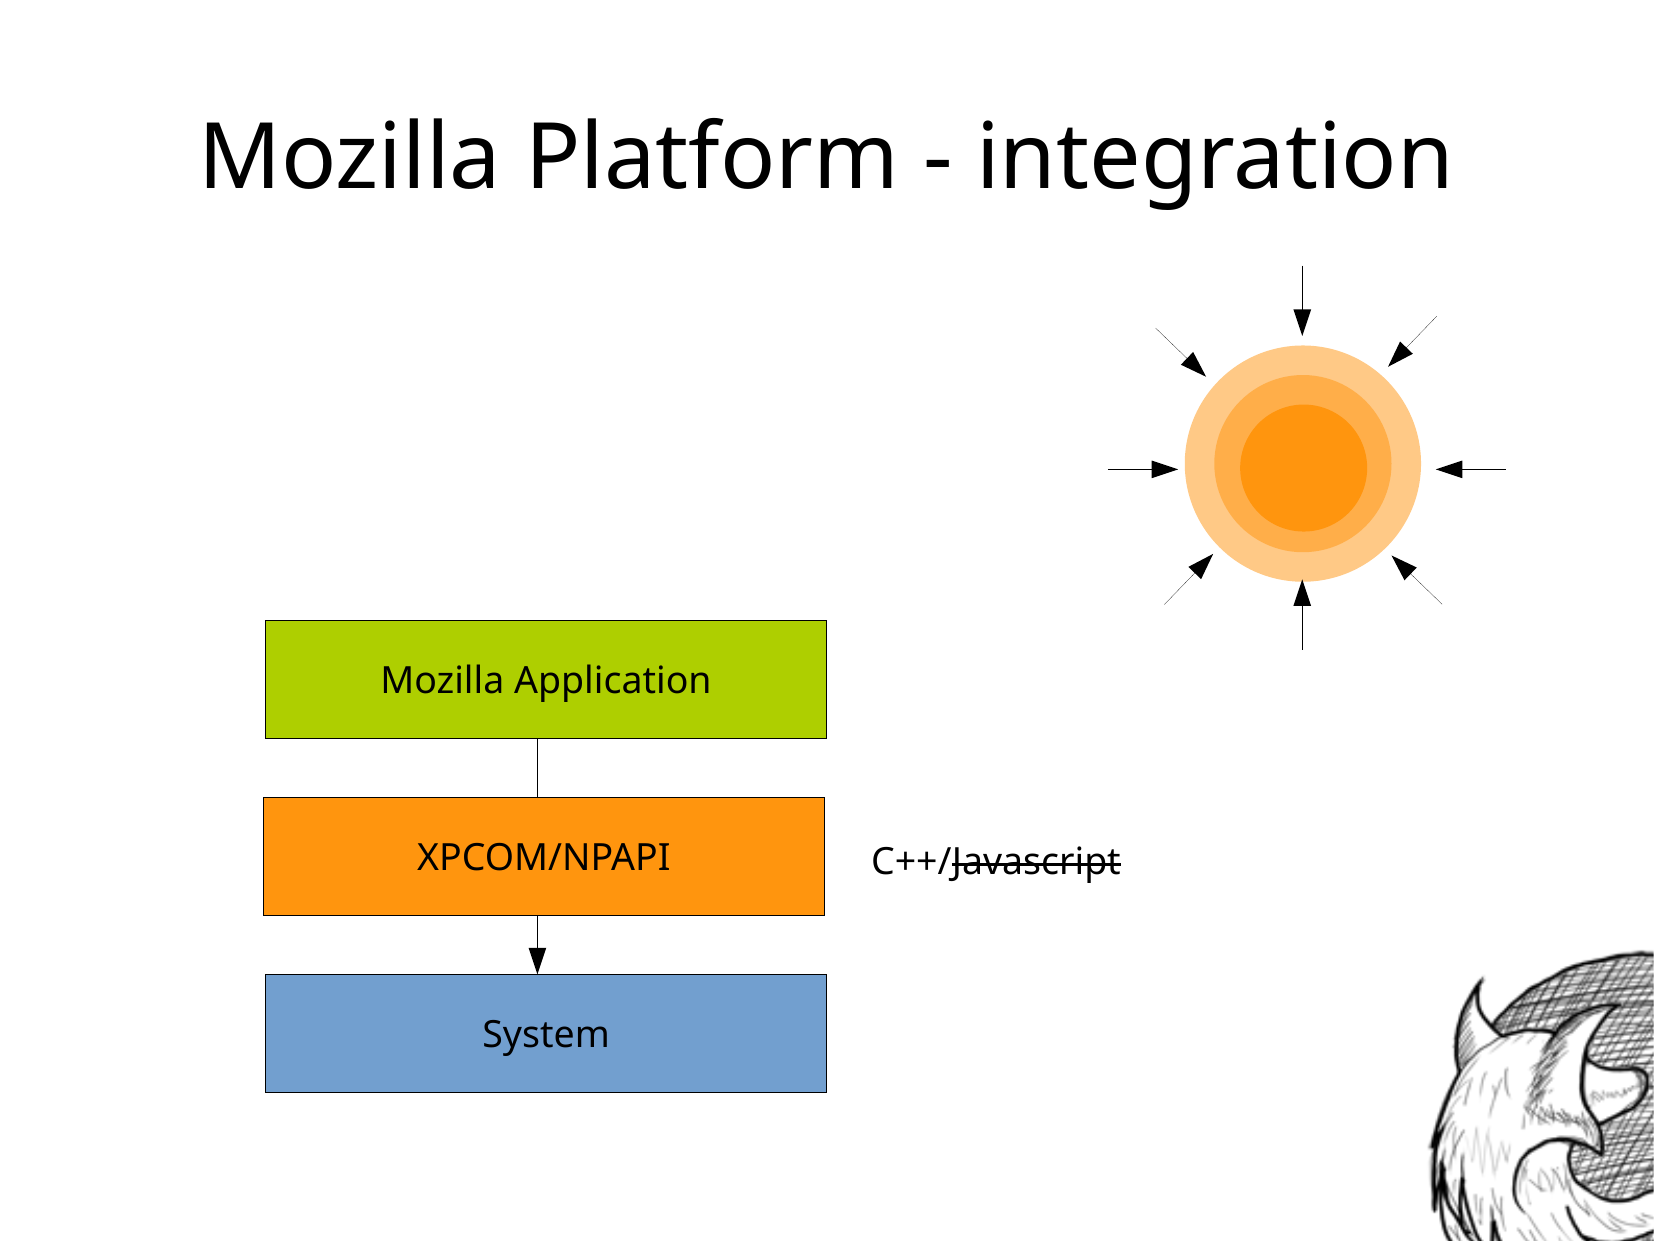

# Mozilla Platform - integration
Mozilla Application
XPCOM/NPAPI
C++/Javascript
System